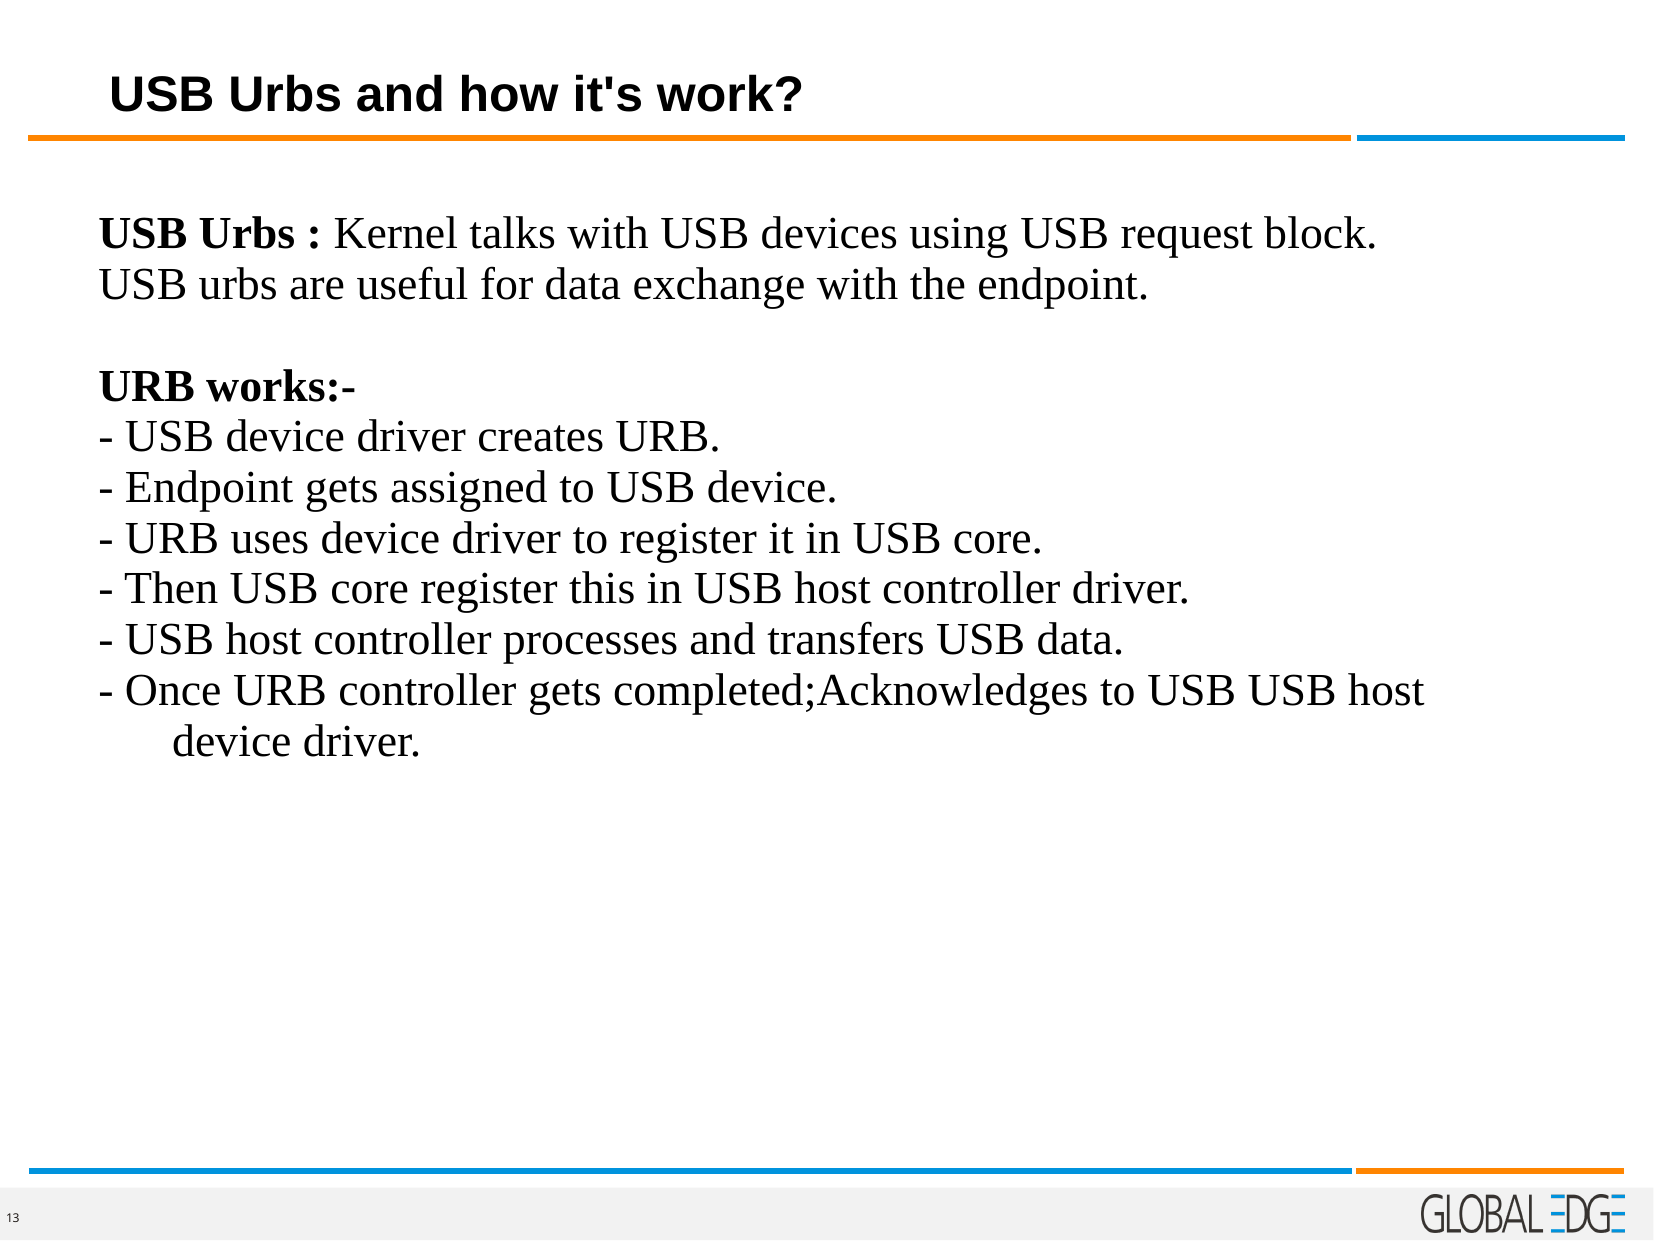

USB Urbs and how it's work?
USB Urbs : Kernel talks with USB devices using USB request block.
USB urbs are useful for data exchange with the endpoint.
URB works:-
- USB device driver creates URB.
- Endpoint gets assigned to USB device.
- URB uses device driver to register it in USB core.
- Then USB core register this in USB host controller driver.
- USB host controller processes and transfers USB data.
- Once URB controller gets completed;Acknowledges to USB USB host 		device driver.